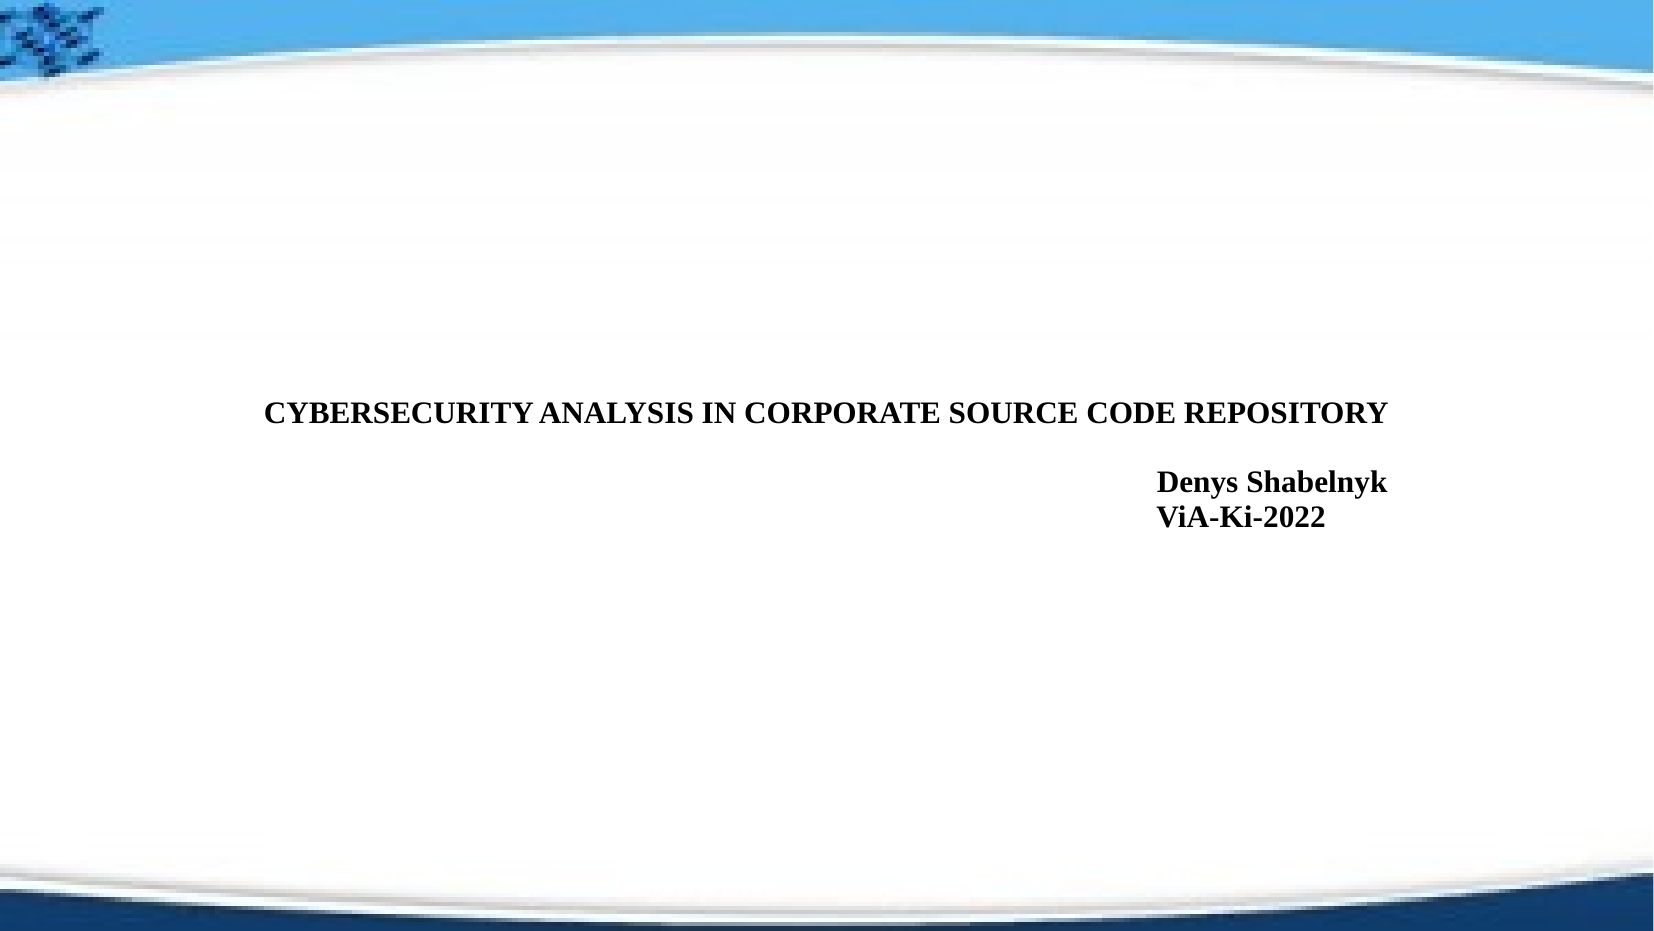

CYBERSECURITY ANALYSIS IN CORPORATE SOURCE CODE REPOSITORY
 Denys Shabelnyk
 ViA-Ki-2022